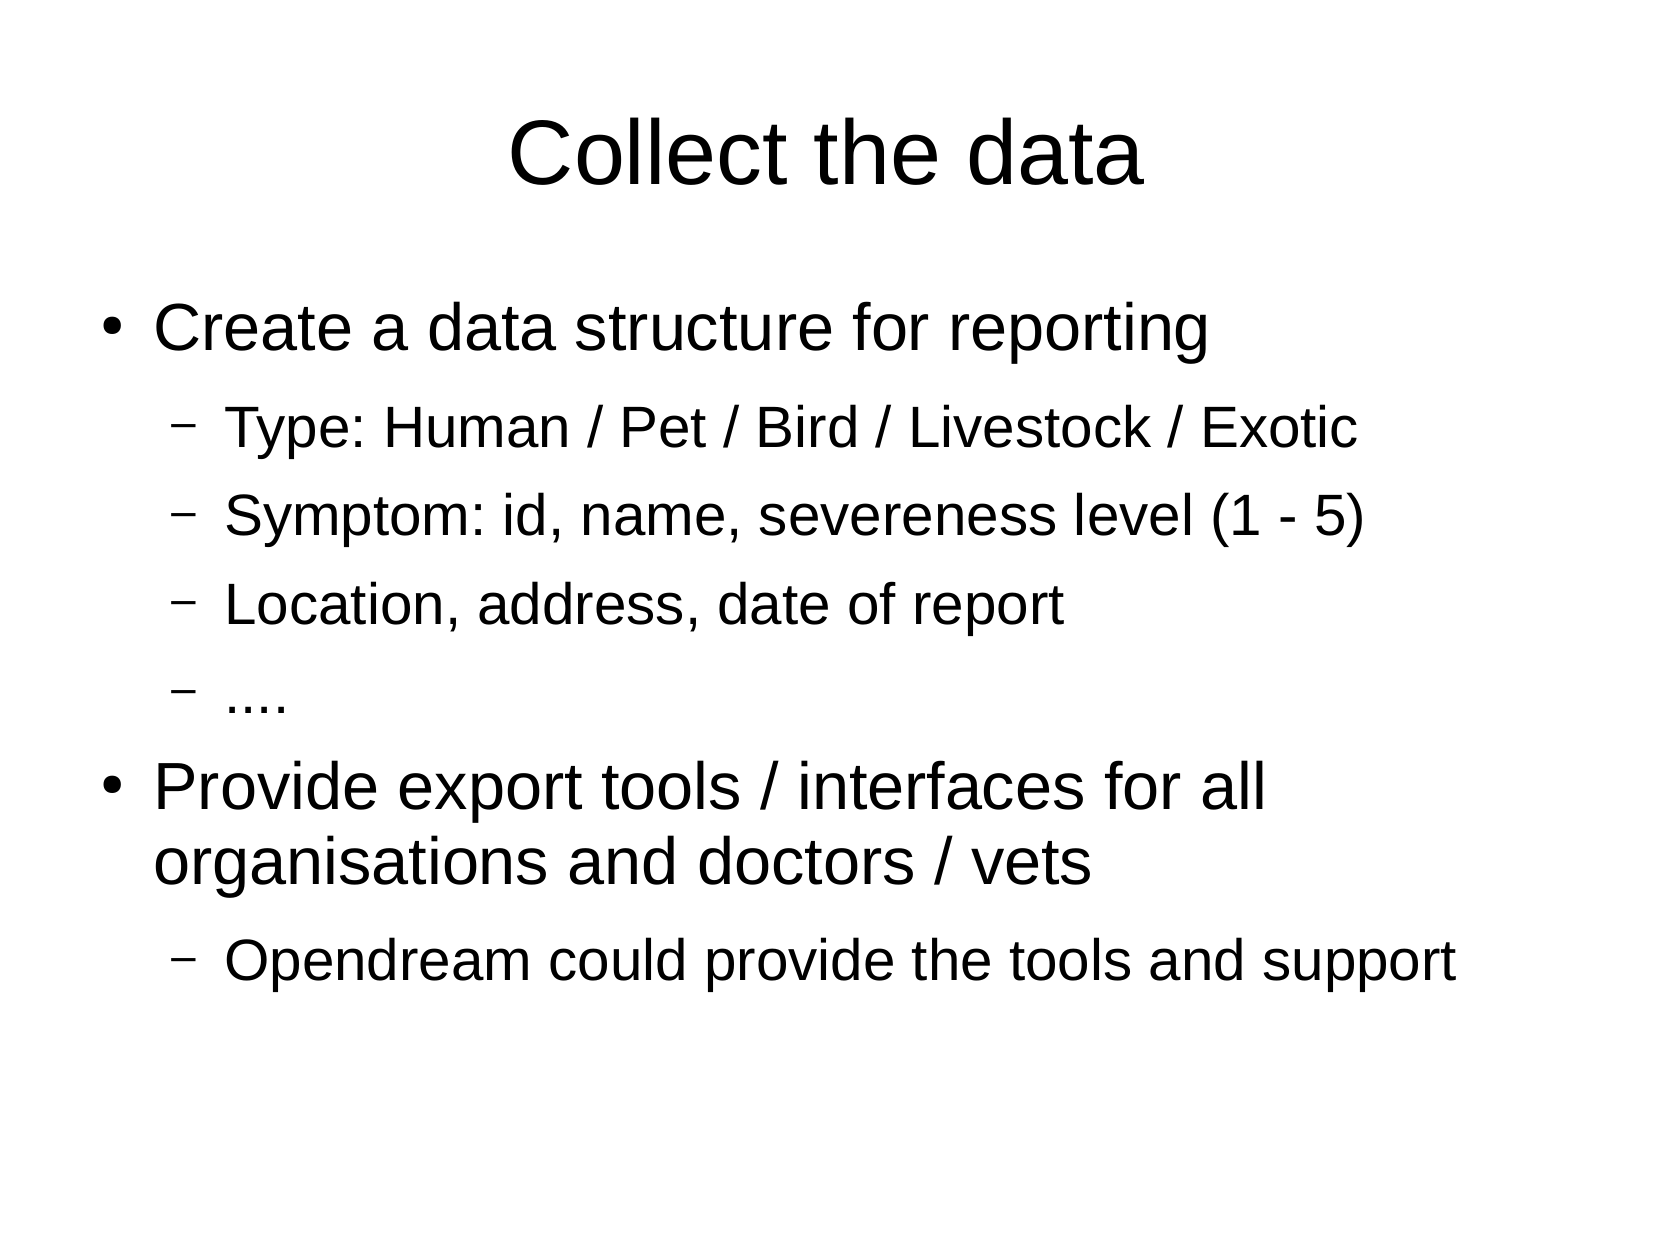

# Collect the data
Create a data structure for reporting
Type: Human / Pet / Bird / Livestock / Exotic
Symptom: id, name, severeness level (1 - 5)
Location, address, date of report
....
Provide export tools / interfaces for all organisations and doctors / vets
Opendream could provide the tools and support